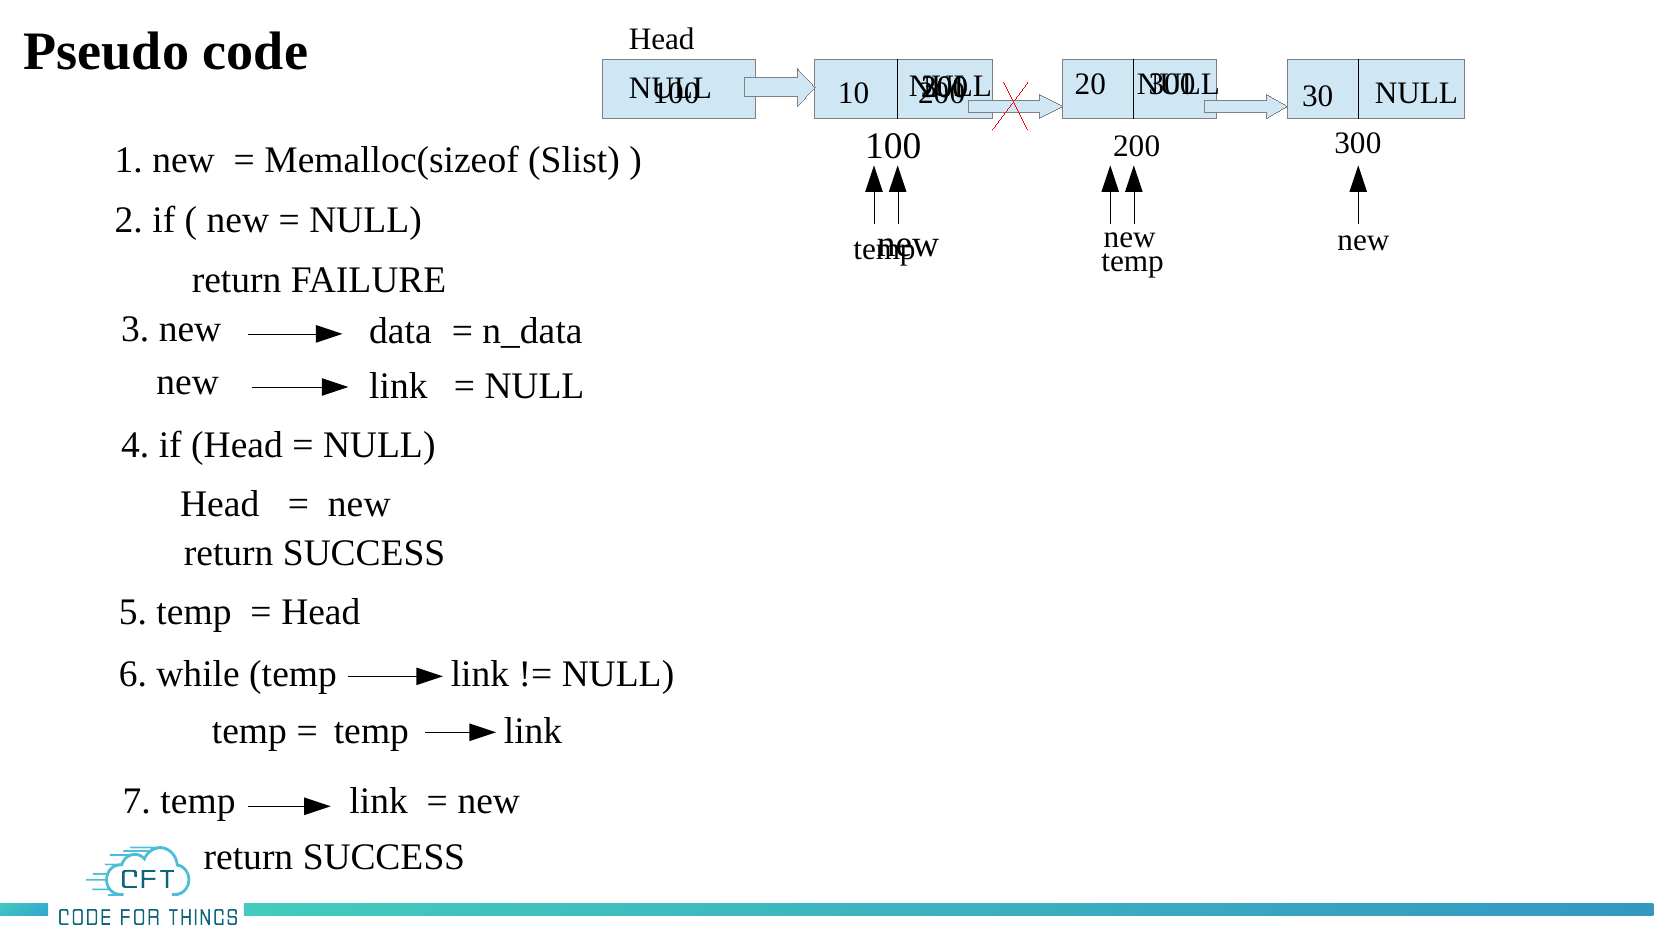

# Pseudo code
Head
20
NULL
300
NULL
200
300
NULL
100
10
200
NULL
30
100
300
200
1. new = Memalloc(sizeof (Slist) )
2. if ( new = NULL)
new
new
new
temp
temp
return FAILURE
3. new
data
= n_data
new
link
= NULL
4. if (Head = NULL)
Head = new
return SUCCESS
 5. temp = Head
 6. while (temp link != NULL)
temp =
temp link
7. temp link = new
return SUCCESS